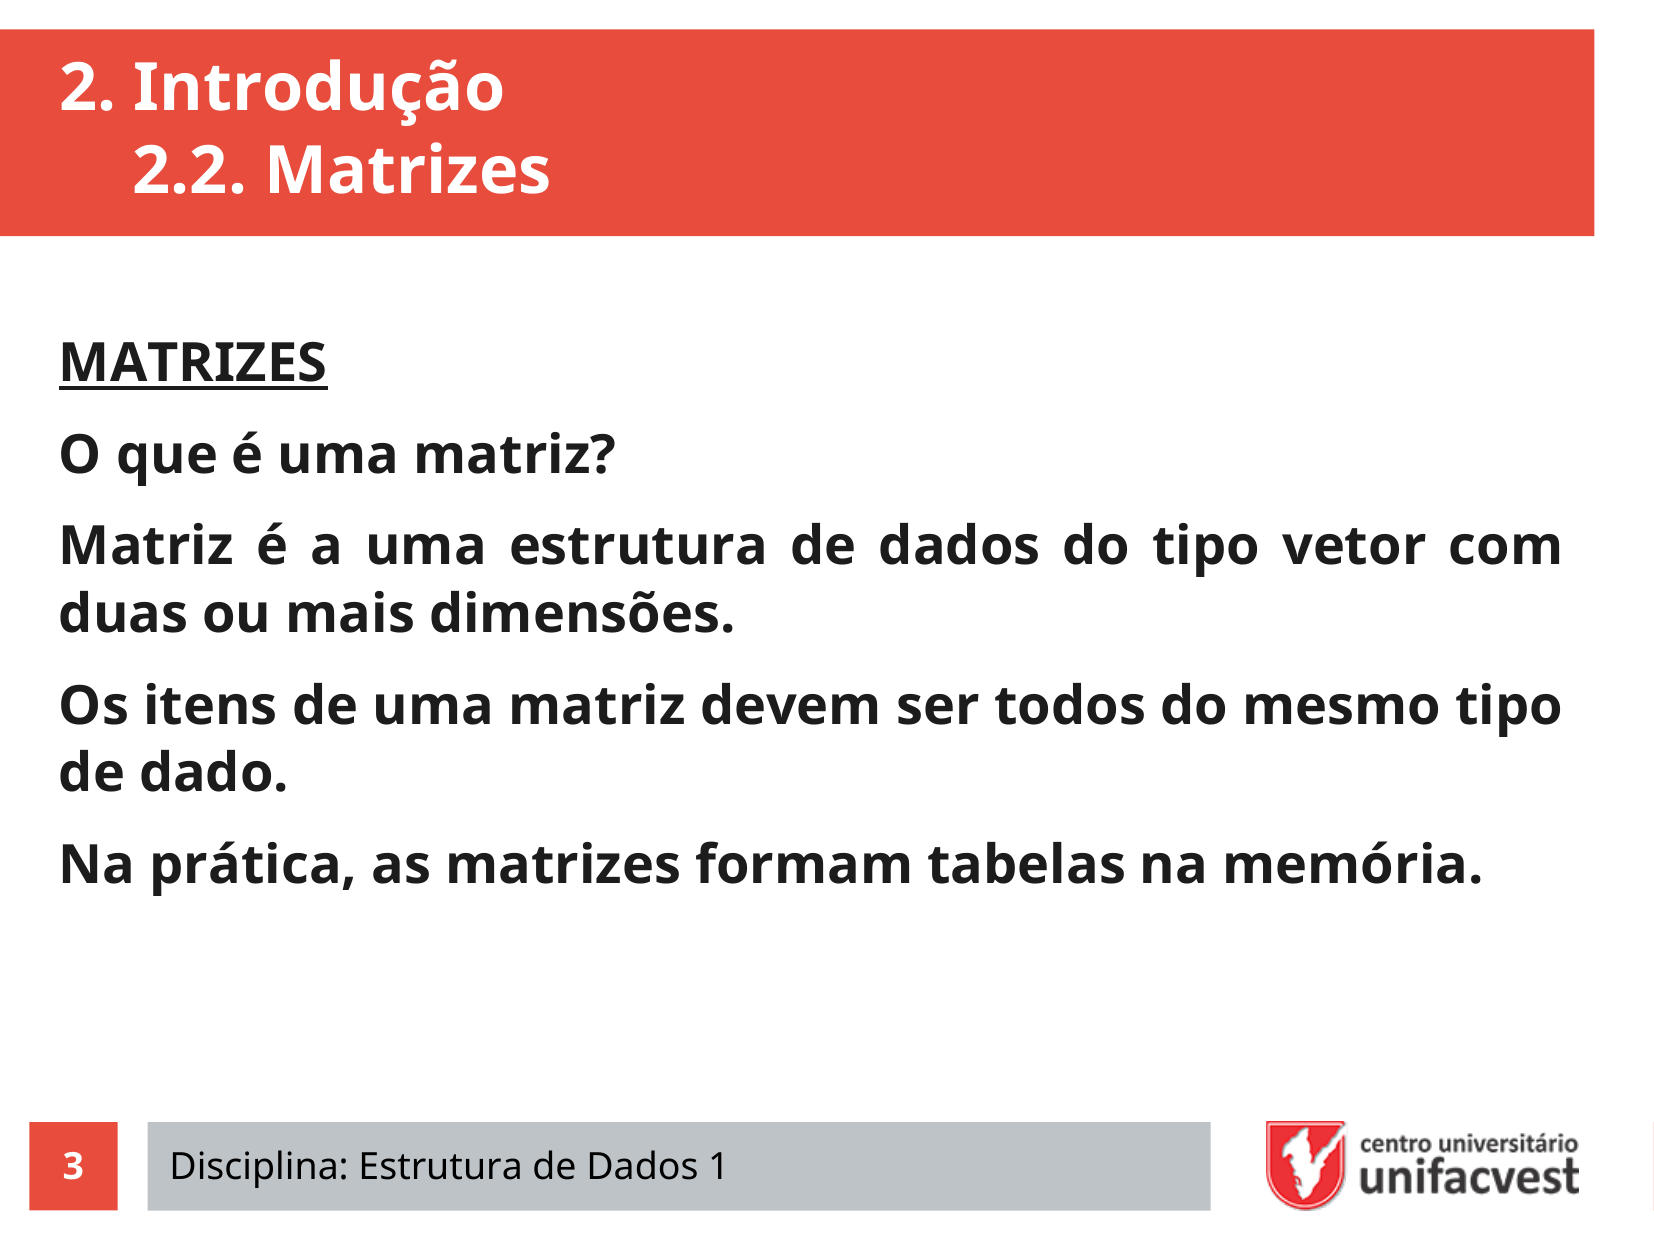

# 2. Introdução 2.2. Matrizes
MATRIZES
O que é uma matriz?
Matriz é a uma estrutura de dados do tipo vetor com duas ou mais dimensões.
Os itens de uma matriz devem ser todos do mesmo tipo de dado.
Na prática, as matrizes formam tabelas na memória.
3
Disciplina: Estrutura de Dados 1